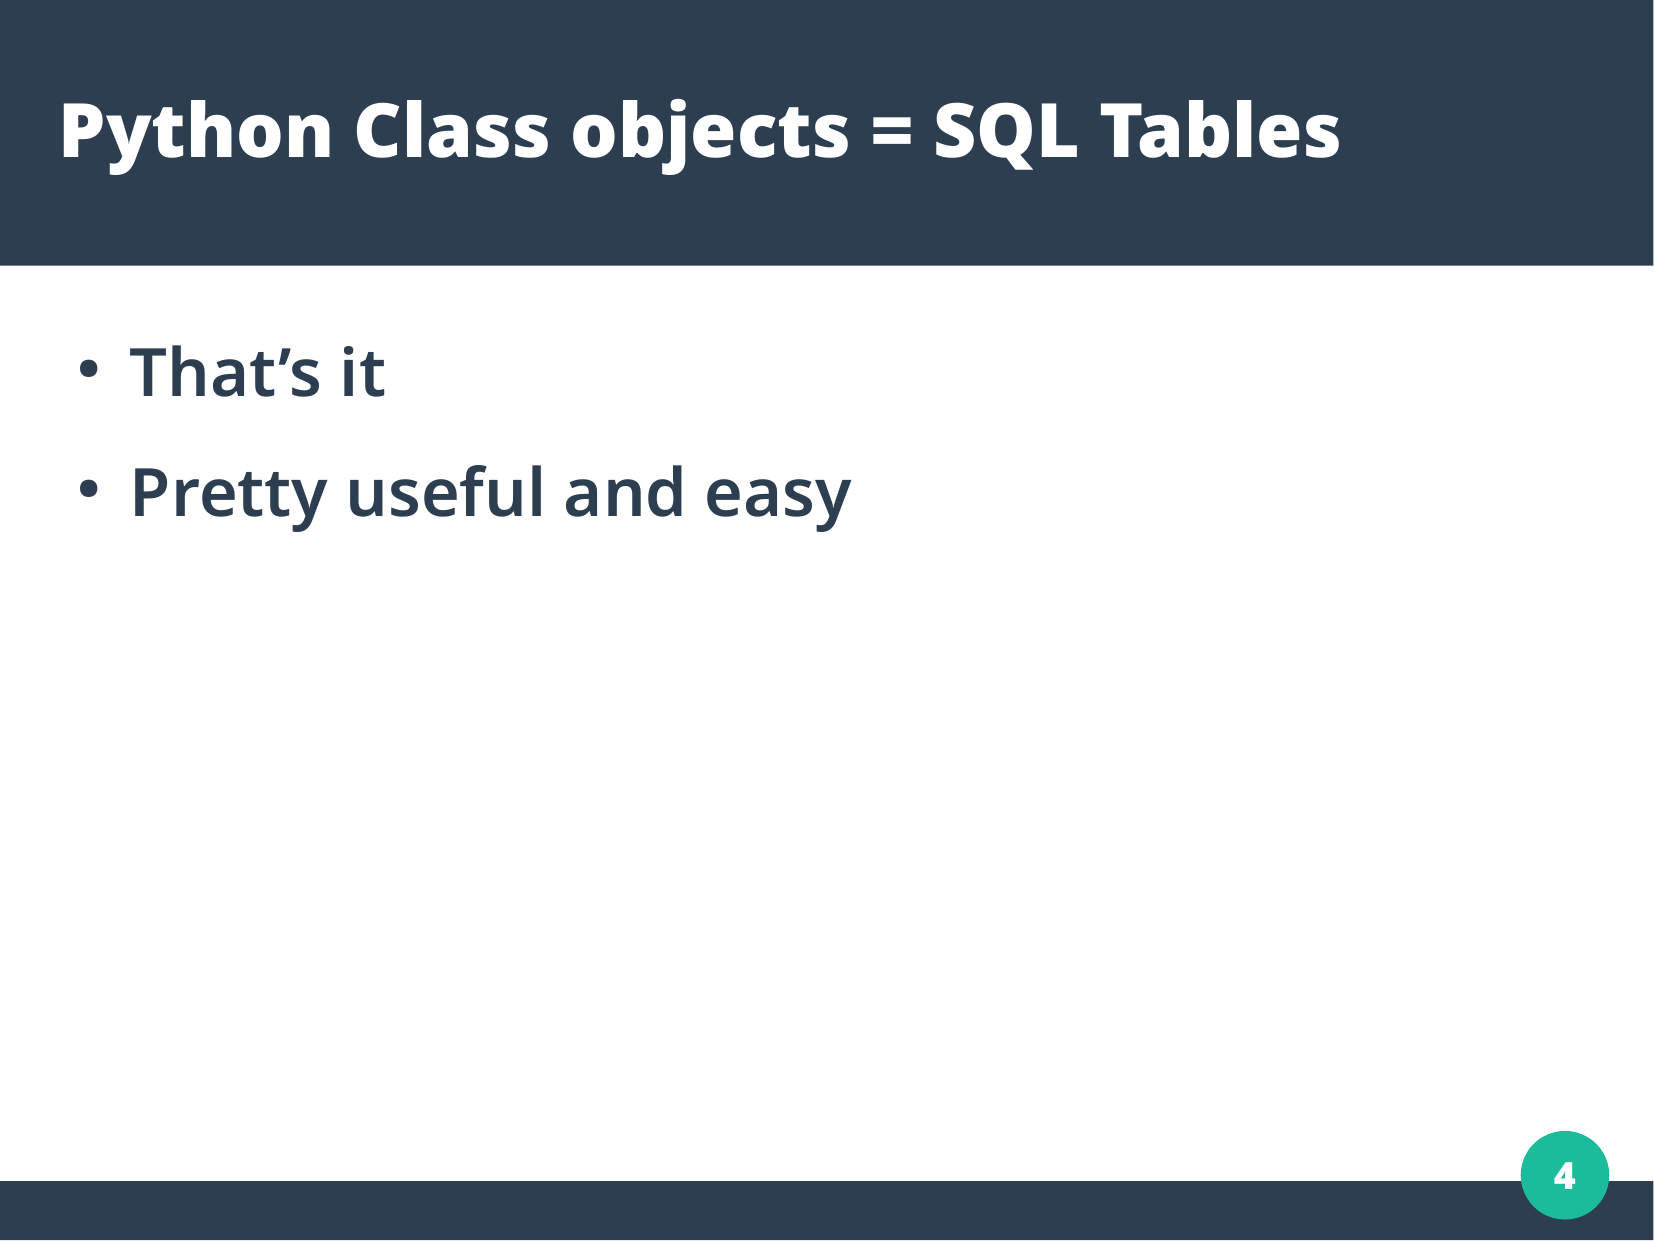

# Python Class objects = SQL Tables
That’s it
Pretty useful and easy
4